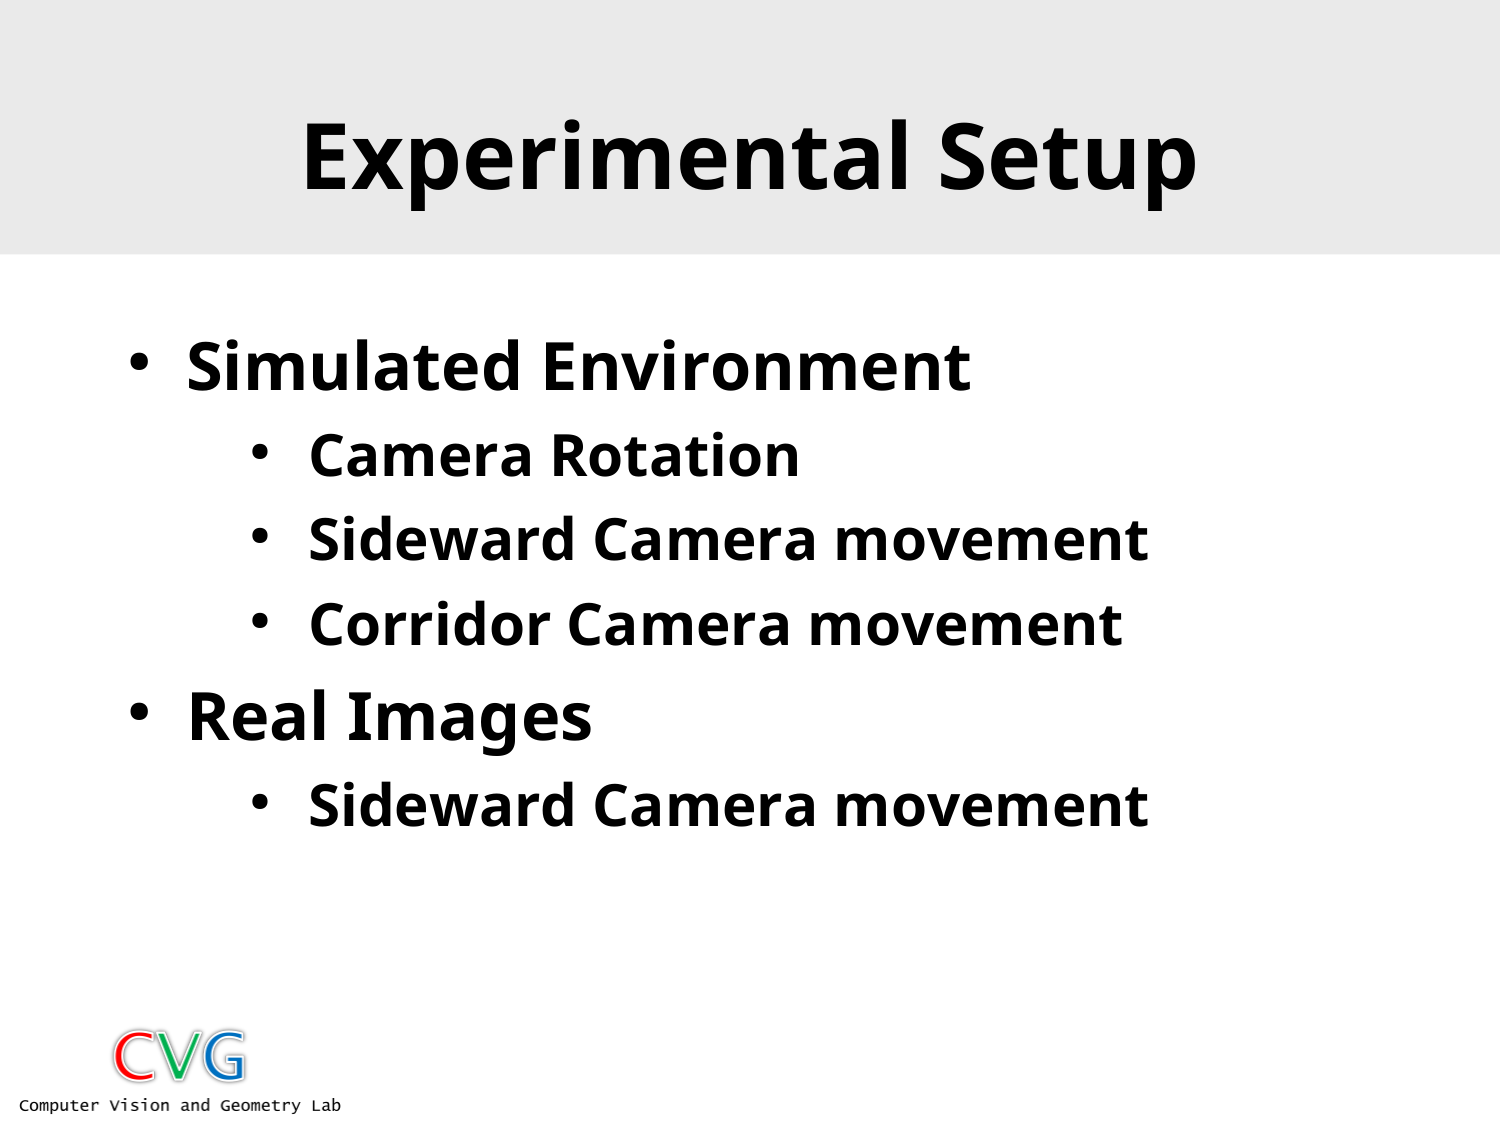

# Experimental Setup
Simulated Environment
Camera Rotation
Sideward Camera movement
Corridor Camera movement
Real Images
Sideward Camera movement